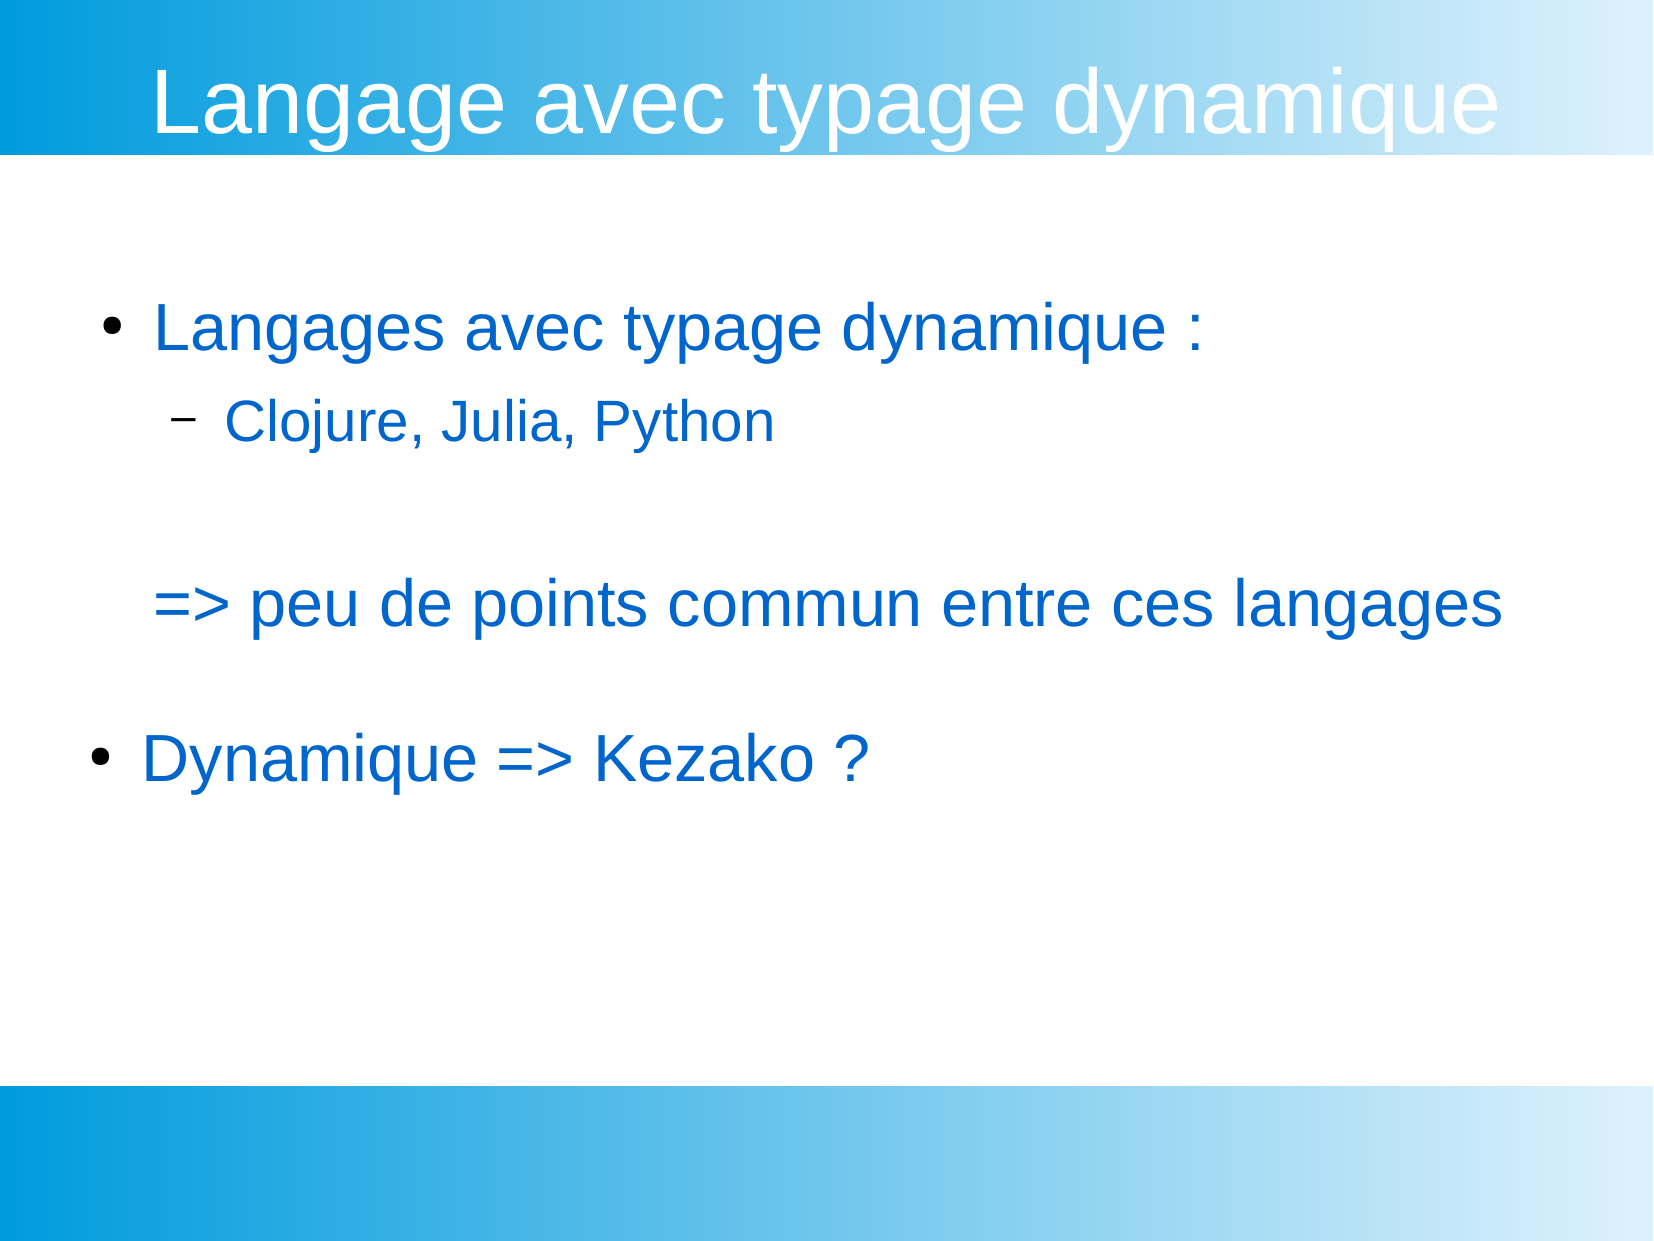

# Langage avec typage dynamique
Langages avec typage dynamique :
Clojure, Julia, Python
=> peu de points commun entre ces langages
Dynamique => Kezako ?